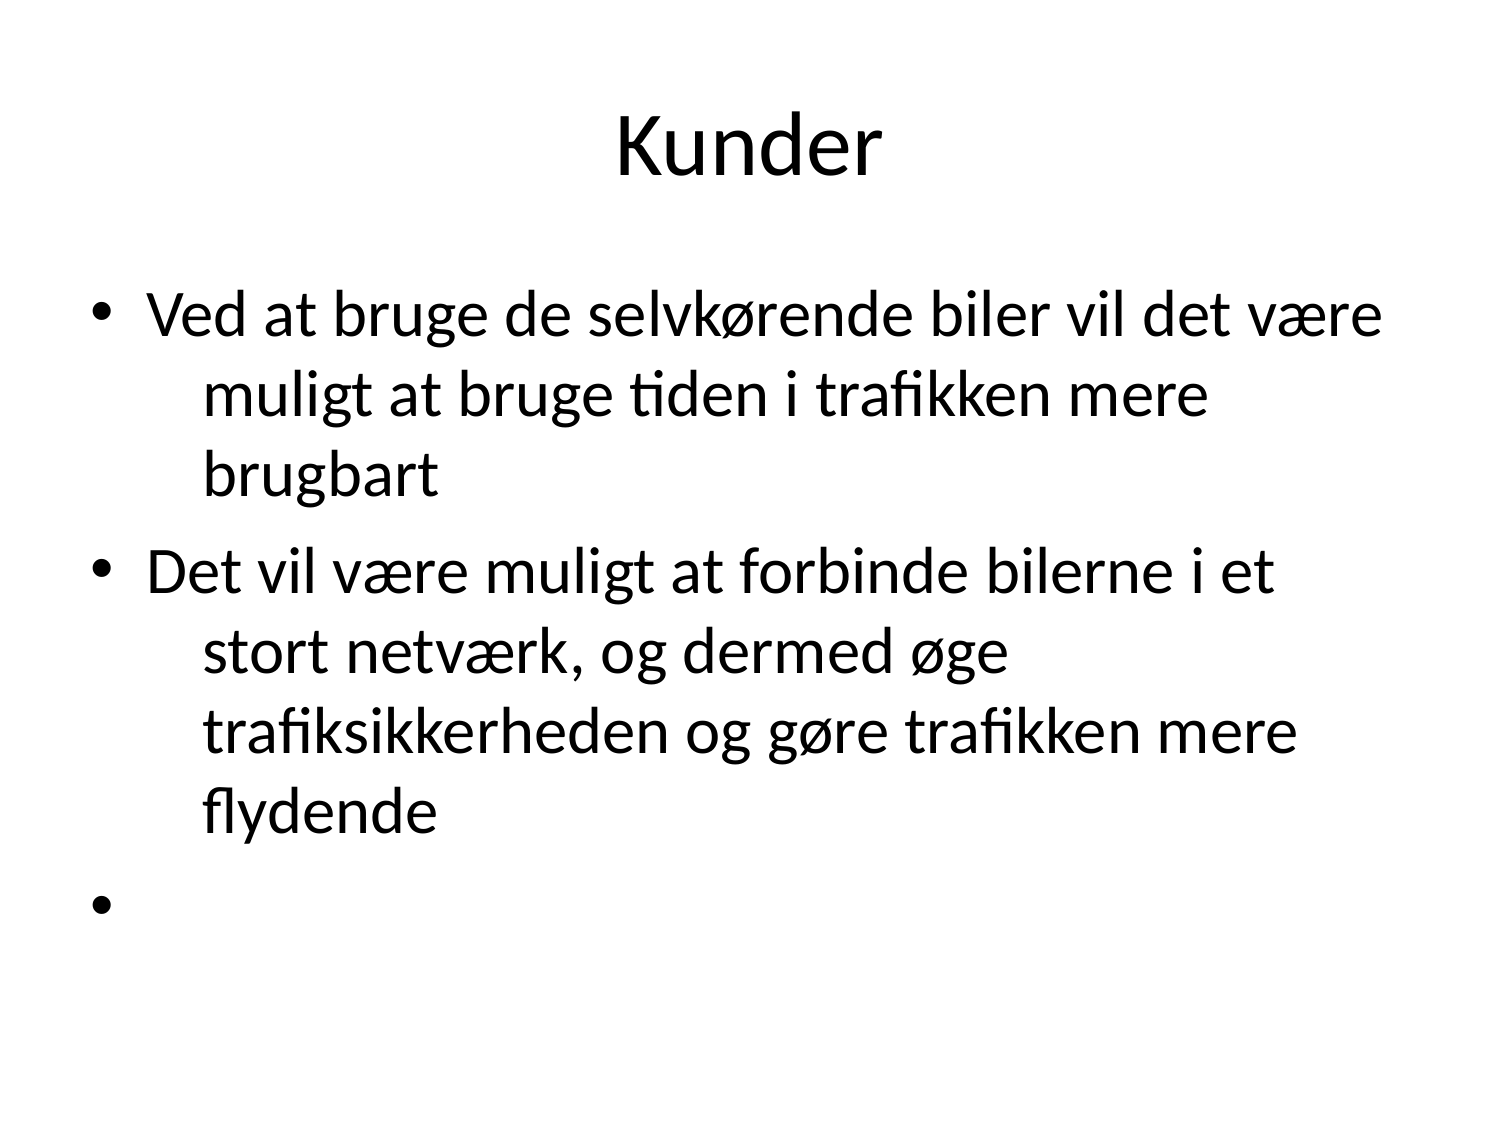

# Kunder
Ved at bruge de selvkørende biler vil det være muligt at bruge tiden i trafikken mere brugbart
Det vil være muligt at forbinde bilerne i et stort netværk, og dermed øge trafiksikkerheden og gøre trafikken mere flydende